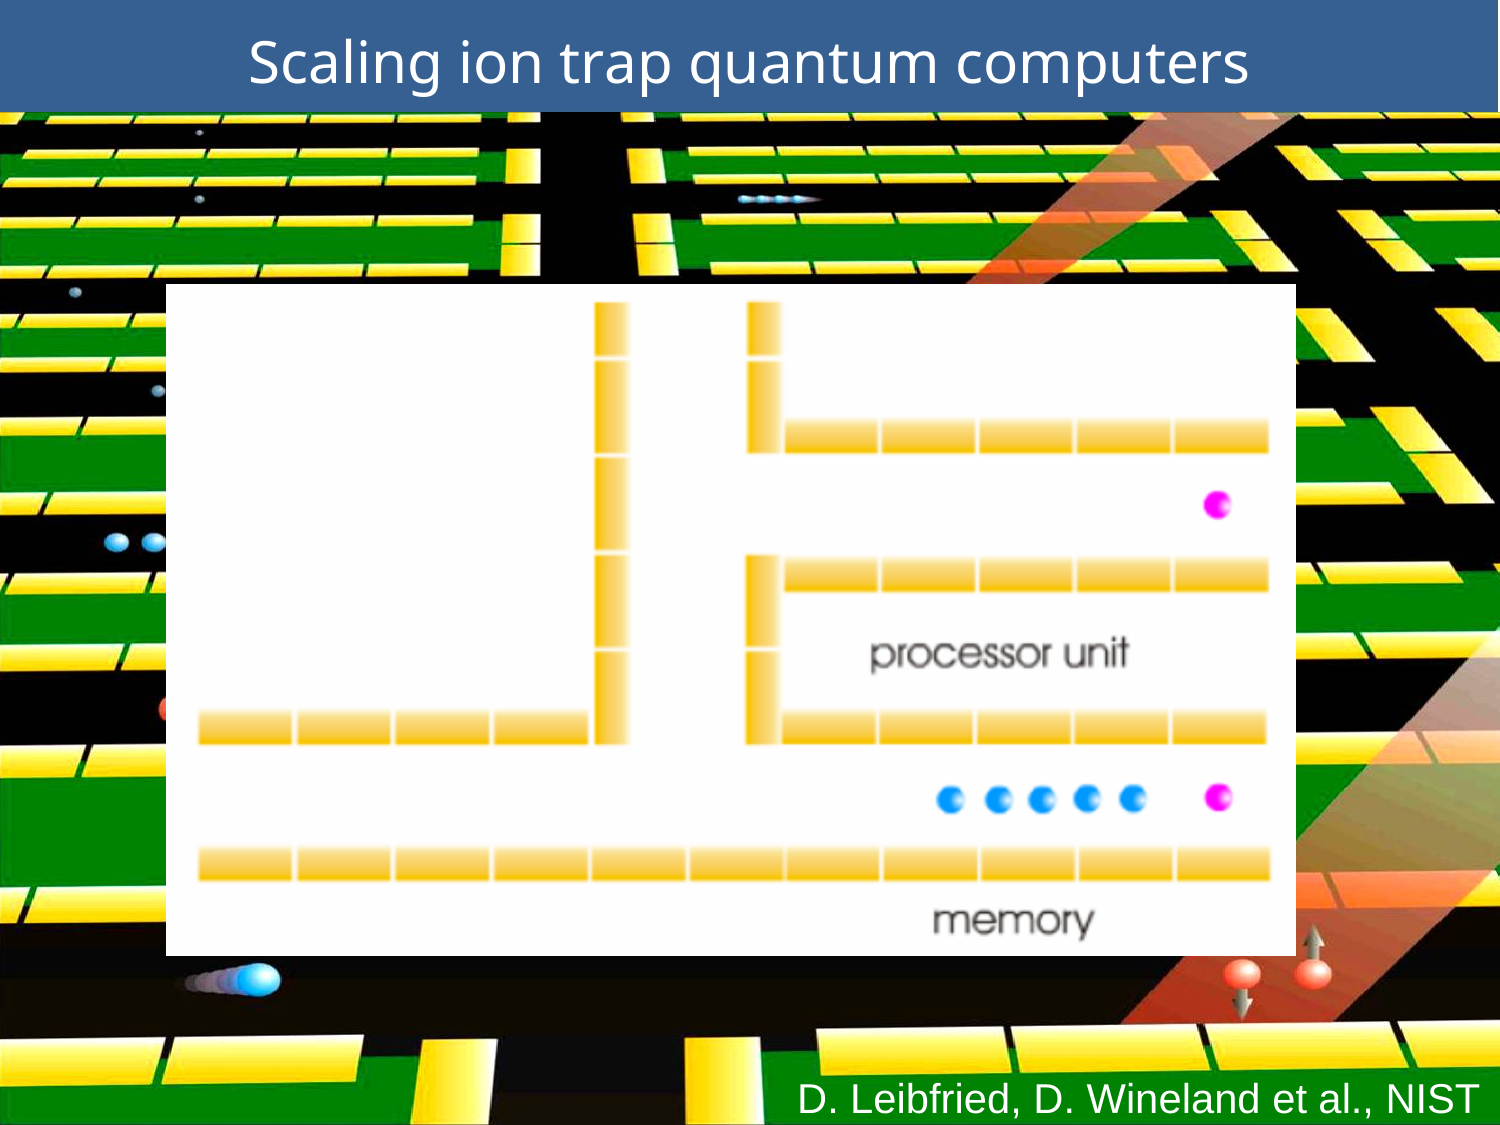

Scaling ion trap quantum computers
D. Leibfried, D. Wineland et al., NIST